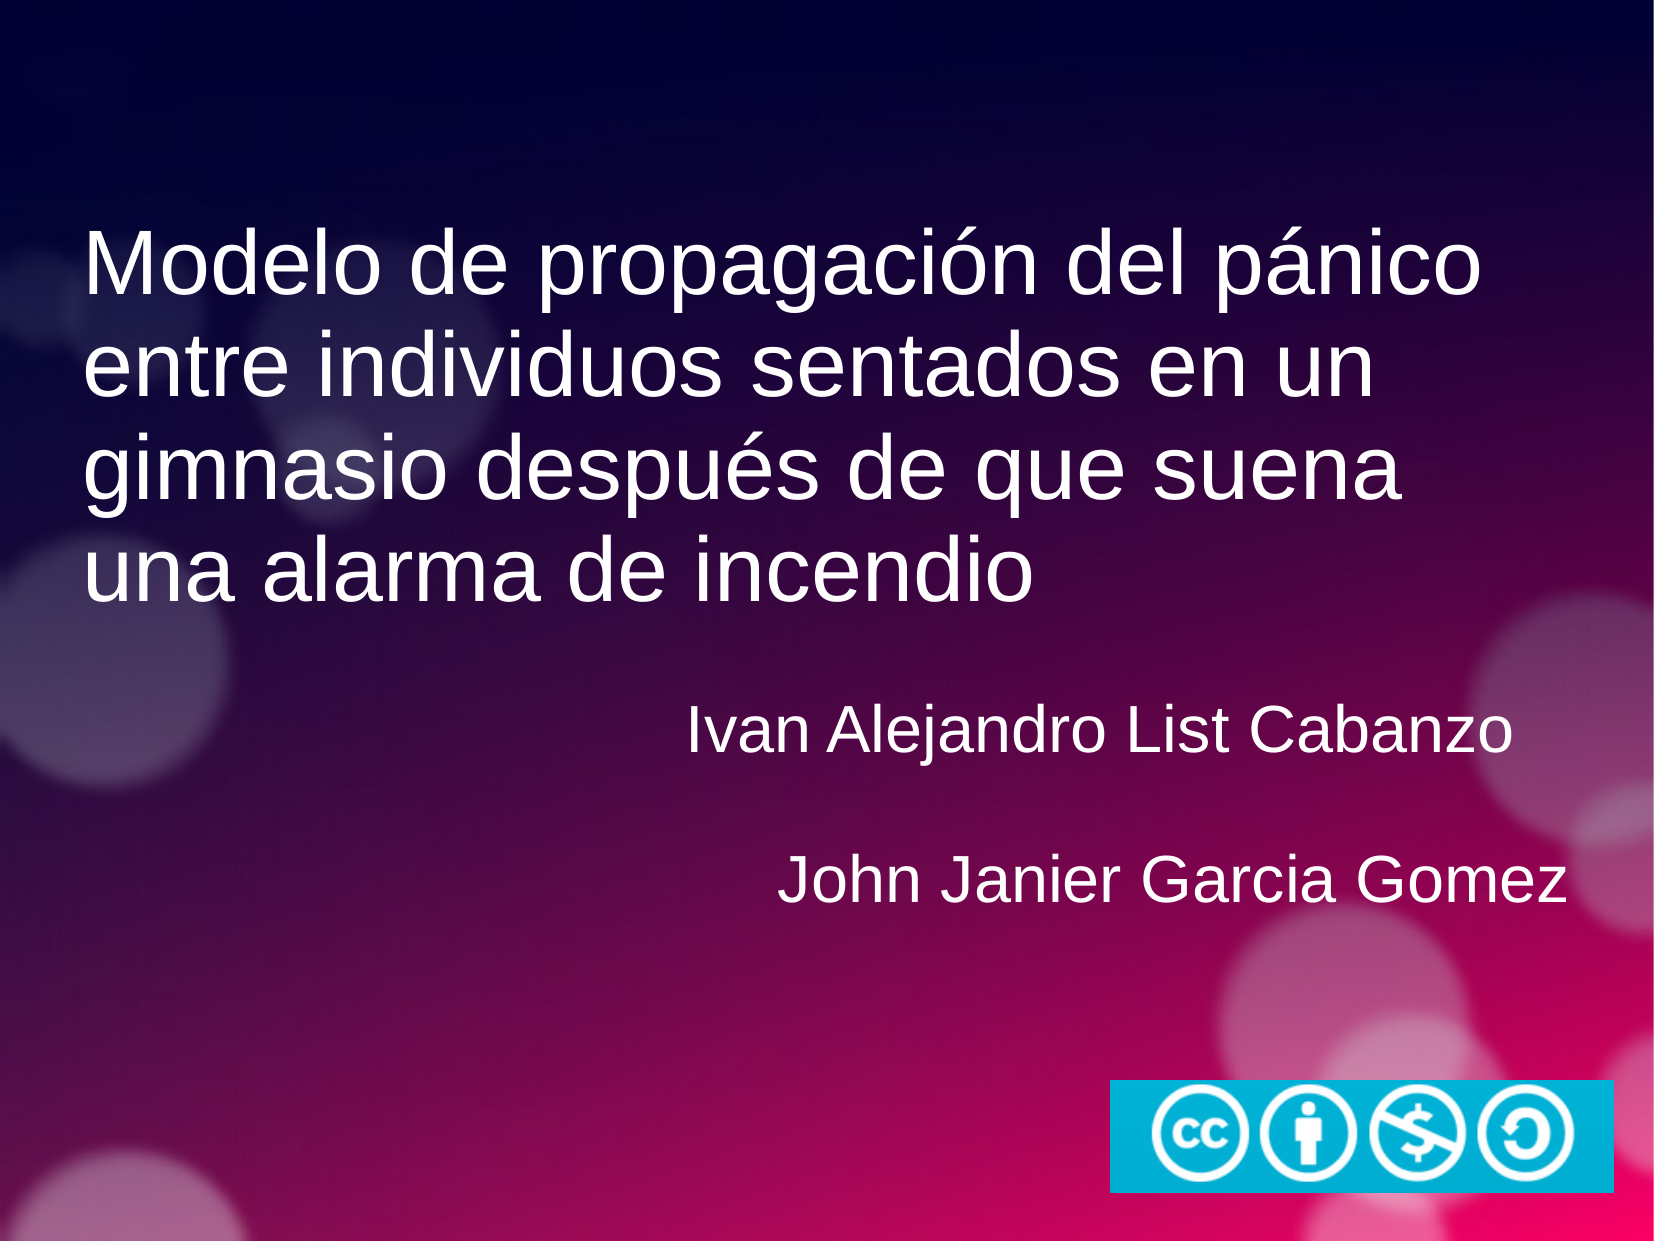

# Modelo de propagación del pánico entre individuos sentados en un gimnasio después de que suena una alarma de incendio
Ivan Alejandro List Cabanzo
John Janier Garcia Gomez